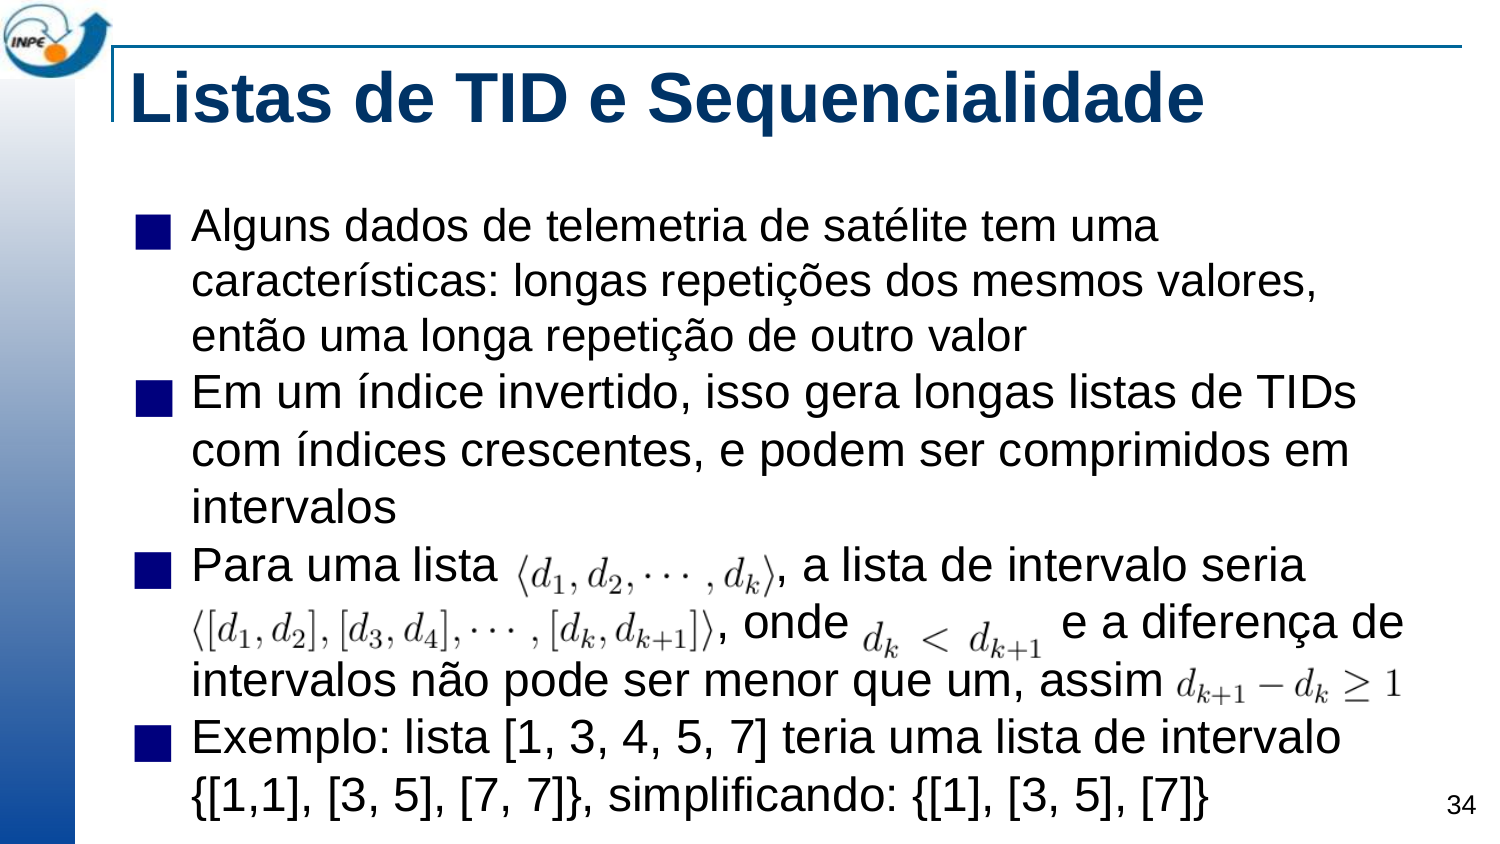

# Listas de TID e Sequencialidade
Alguns dados de telemetria de satélite tem uma características: longas repetições dos mesmos valores, então uma longa repetição de outro valor
Em um índice invertido, isso gera longas listas de TIDs com índices crescentes, e podem ser comprimidos em intervalos
Para uma lista , a lista de intervalo seria 								, onde e a diferença de intervalos não pode ser menor que um, assim
Exemplo: lista [1, 3, 4, 5, 7] teria uma lista de intervalo {[1,1], [3, 5], [7, 7]}, simplificando: {[1], [3, 5], [7]}